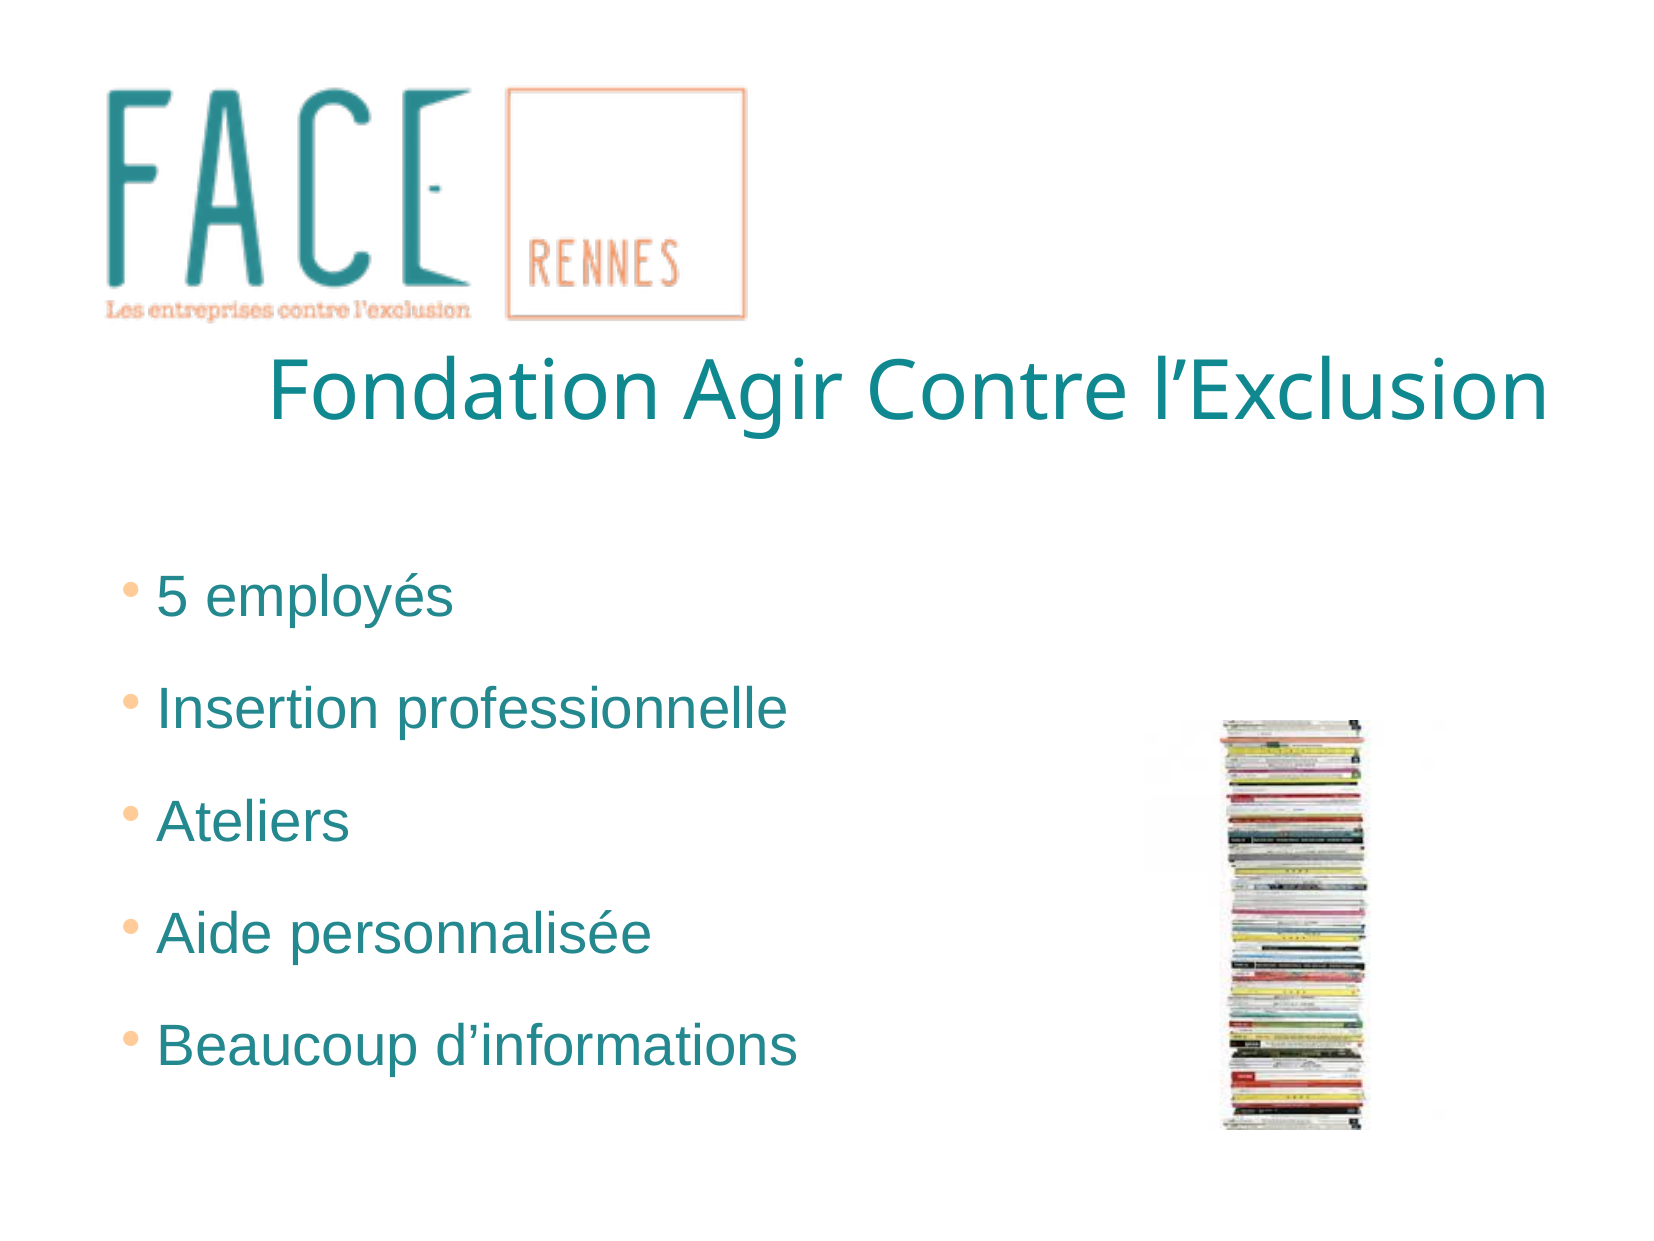

# Fondation Agir Contre l’Exclusion
5 employés
Insertion professionnelle
Ateliers
Aide personnalisée
Beaucoup d’informations